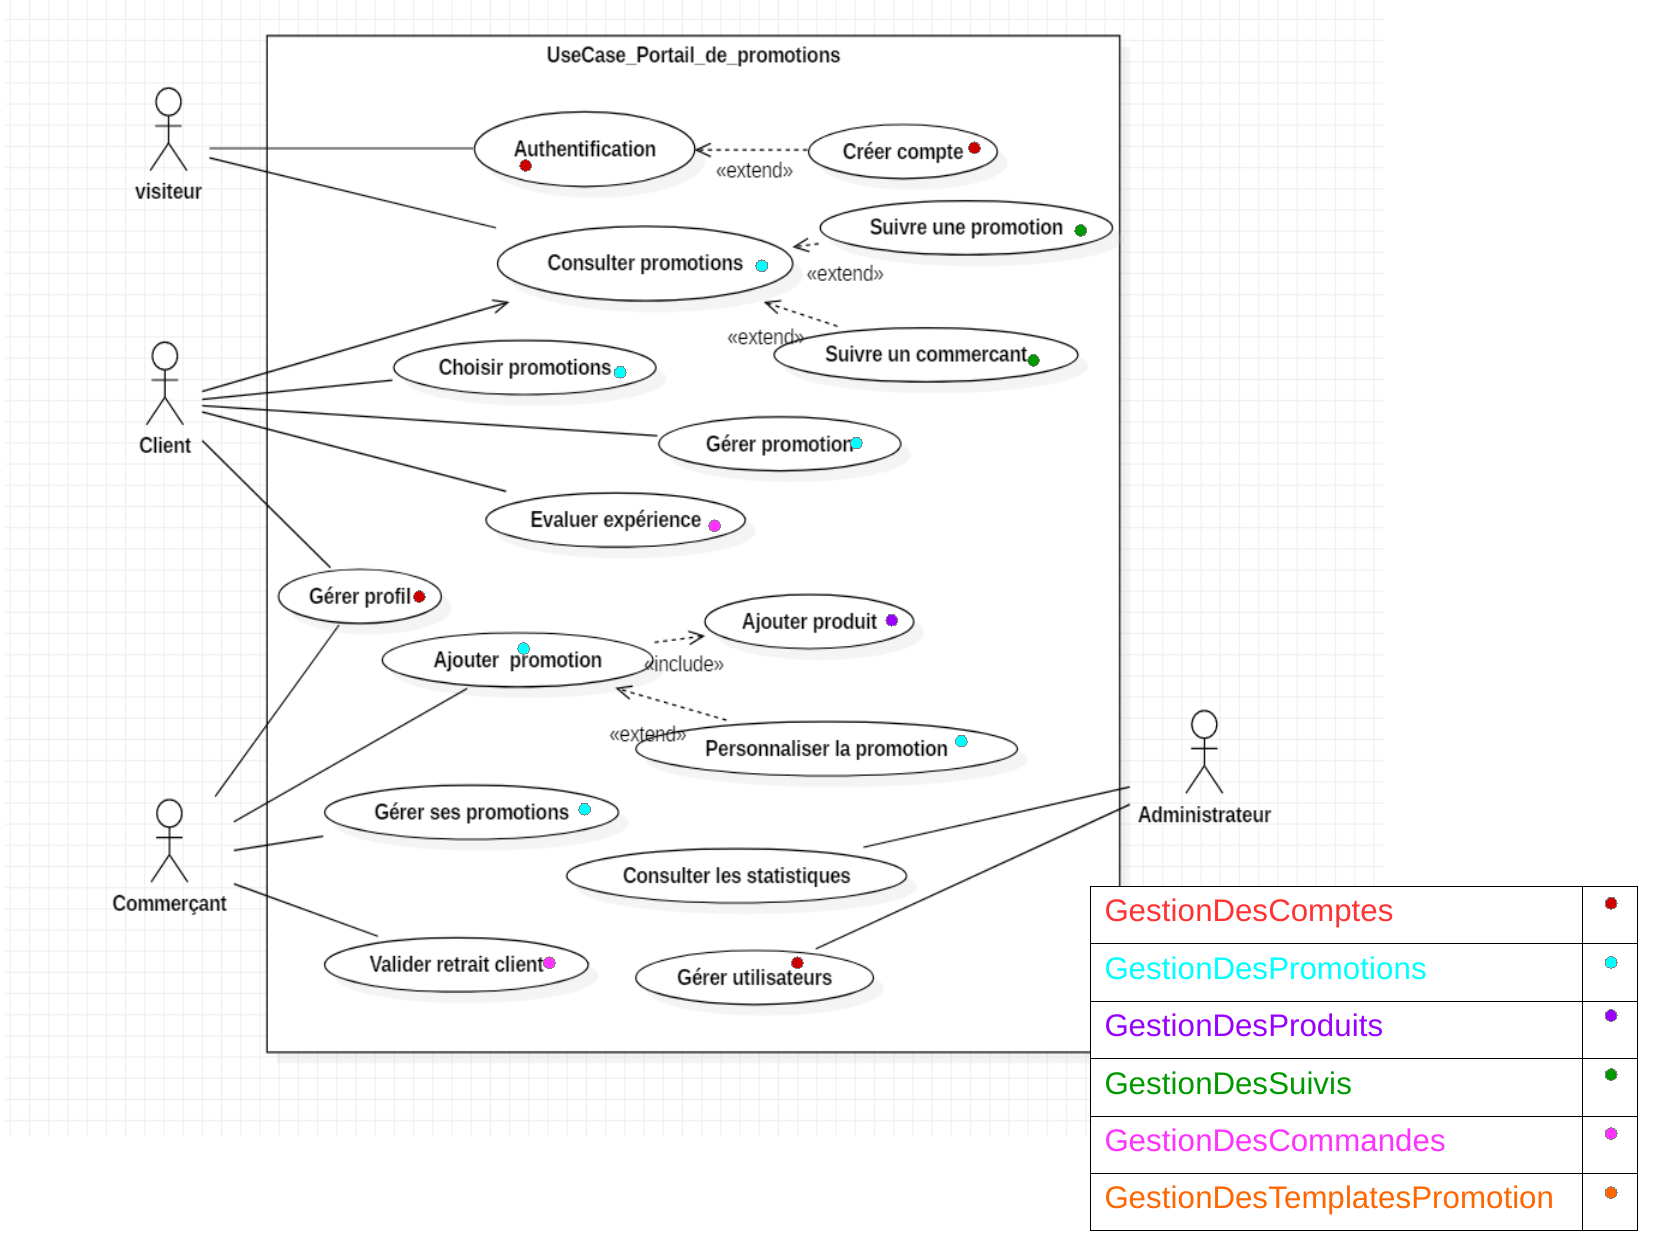

| GestionDesComptes | |
| --- | --- |
| GestionDesPromotions | |
| GestionDesProduits | |
| GestionDesSuivis | |
| GestionDesCommandes | |
| GestionDesTemplatesPromotion | |